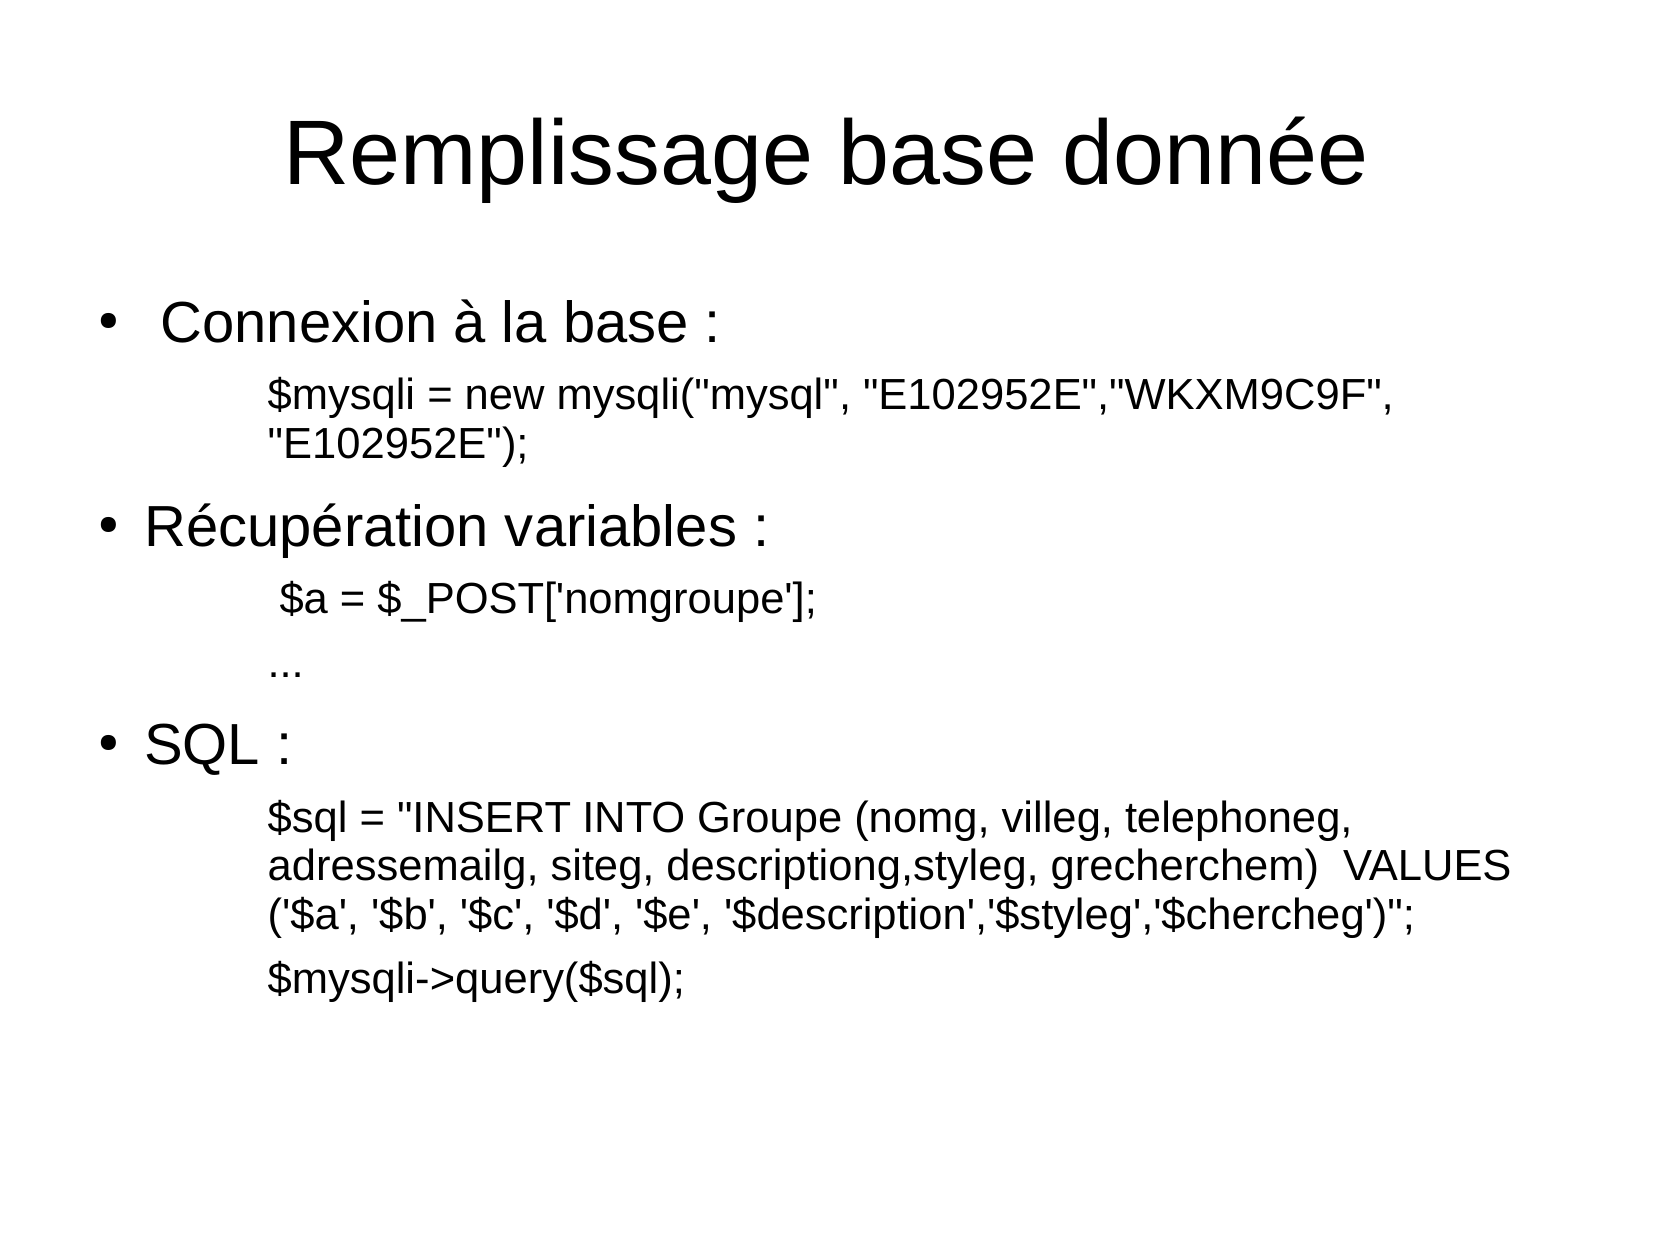

# Remplissage base donnée
 Connexion à la base :
$mysqli = new mysqli("mysql", "E102952E","WKXM9C9F", "E102952E");
Récupération variables :
 $a = $_POST['nomgroupe'];
...
SQL :
$sql = "INSERT INTO Groupe (nomg, villeg, telephoneg, adressemailg, siteg, descriptiong,styleg, grecherchem) VALUES ('$a', '$b', '$c', '$d', '$e', '$description','$styleg','$chercheg')";
$mysqli->query($sql);